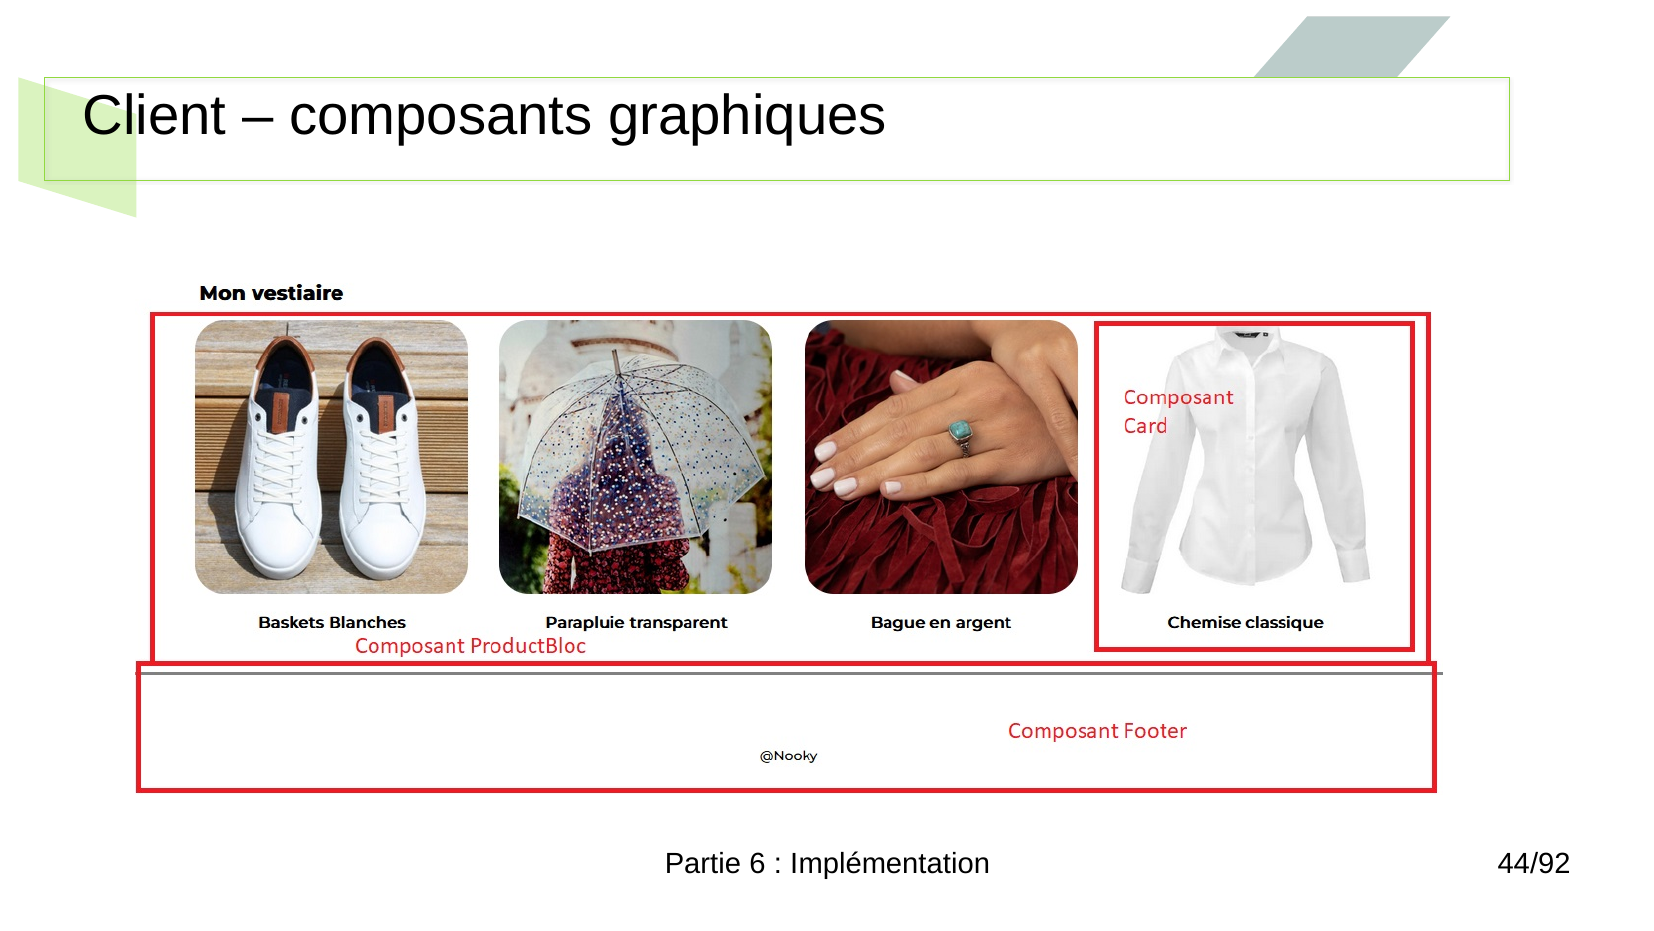

# Client – composants graphiques
Partie 6 : Implémentation
44